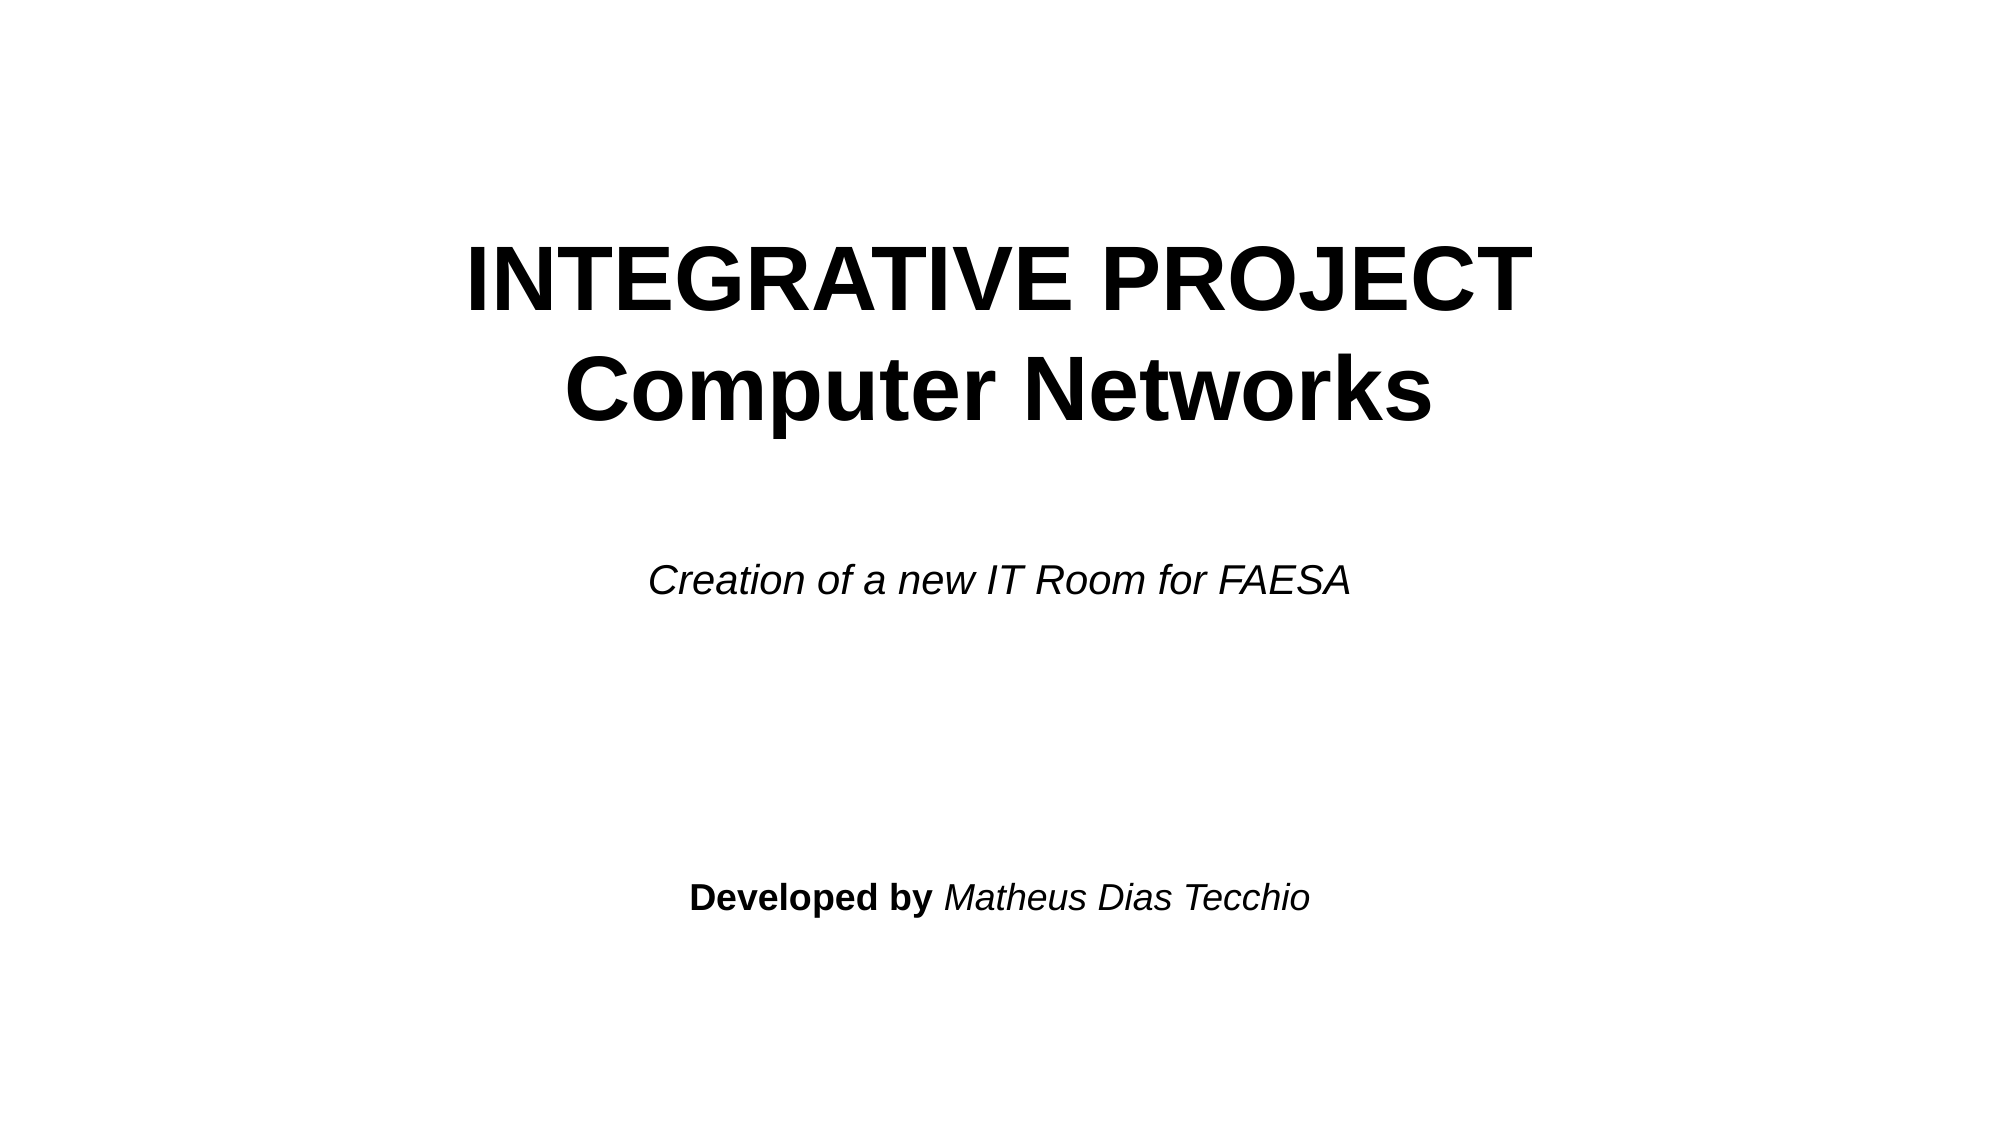

# INTEGRATIVE PROJECT Computer Networks
Creation of a new IT Room for FAESA
Developed by Matheus Dias Tecchio